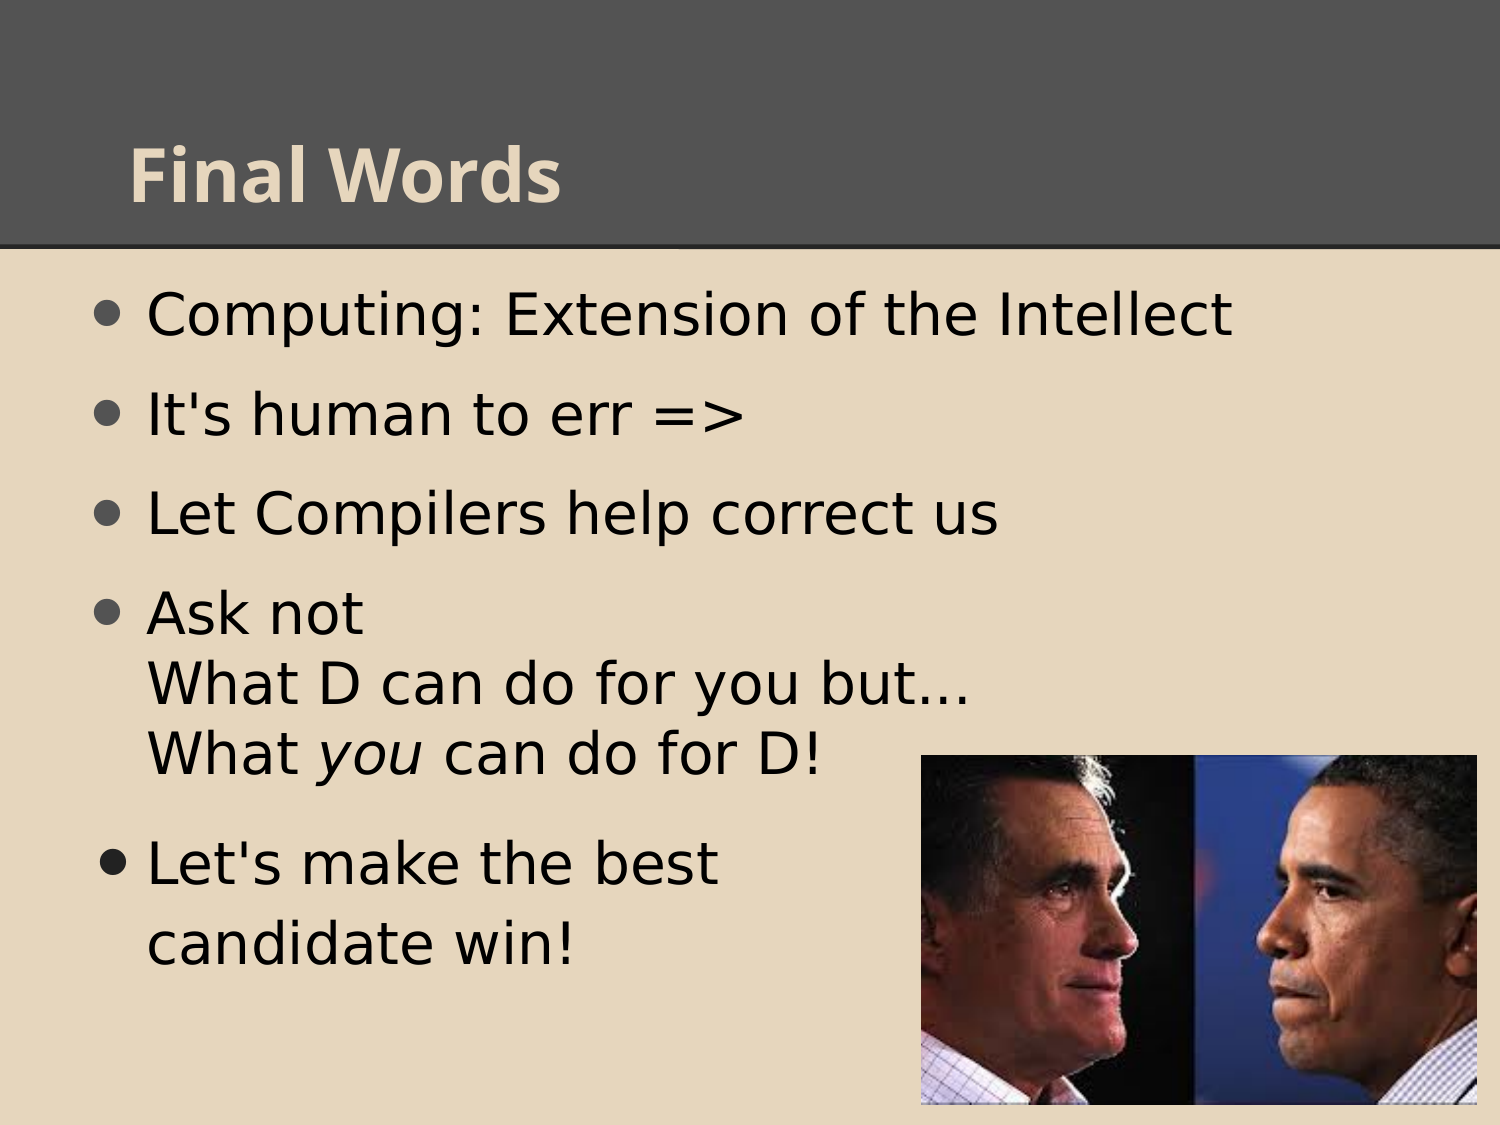

# Final Words
Computing: Extension of the Intellect
It's human to err =>
Let Compilers help correct us
Ask not
What D can do for you but...
What you can do for D!
Let's make the best
candidate win!